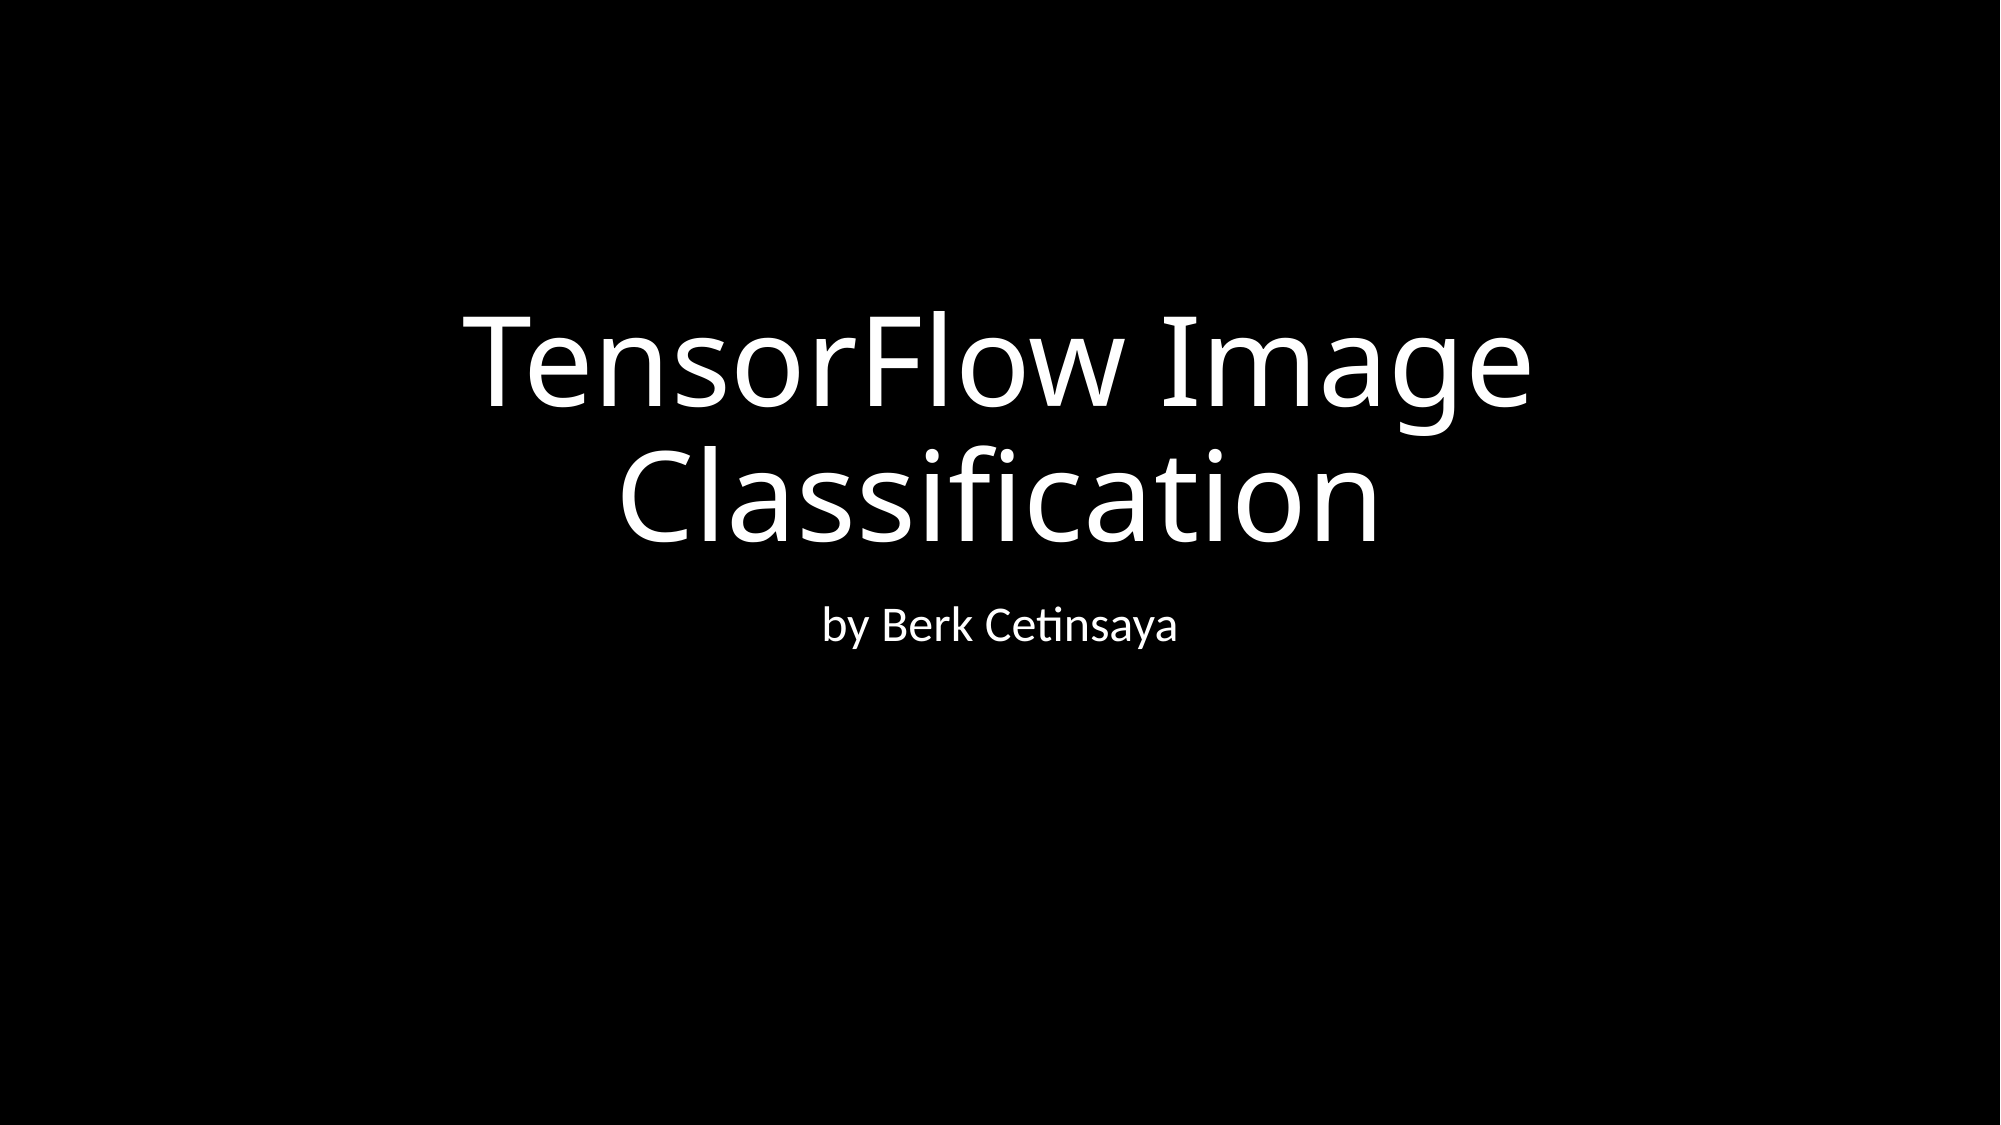

# TensorFlow Image Classification
by Berk Cetinsaya